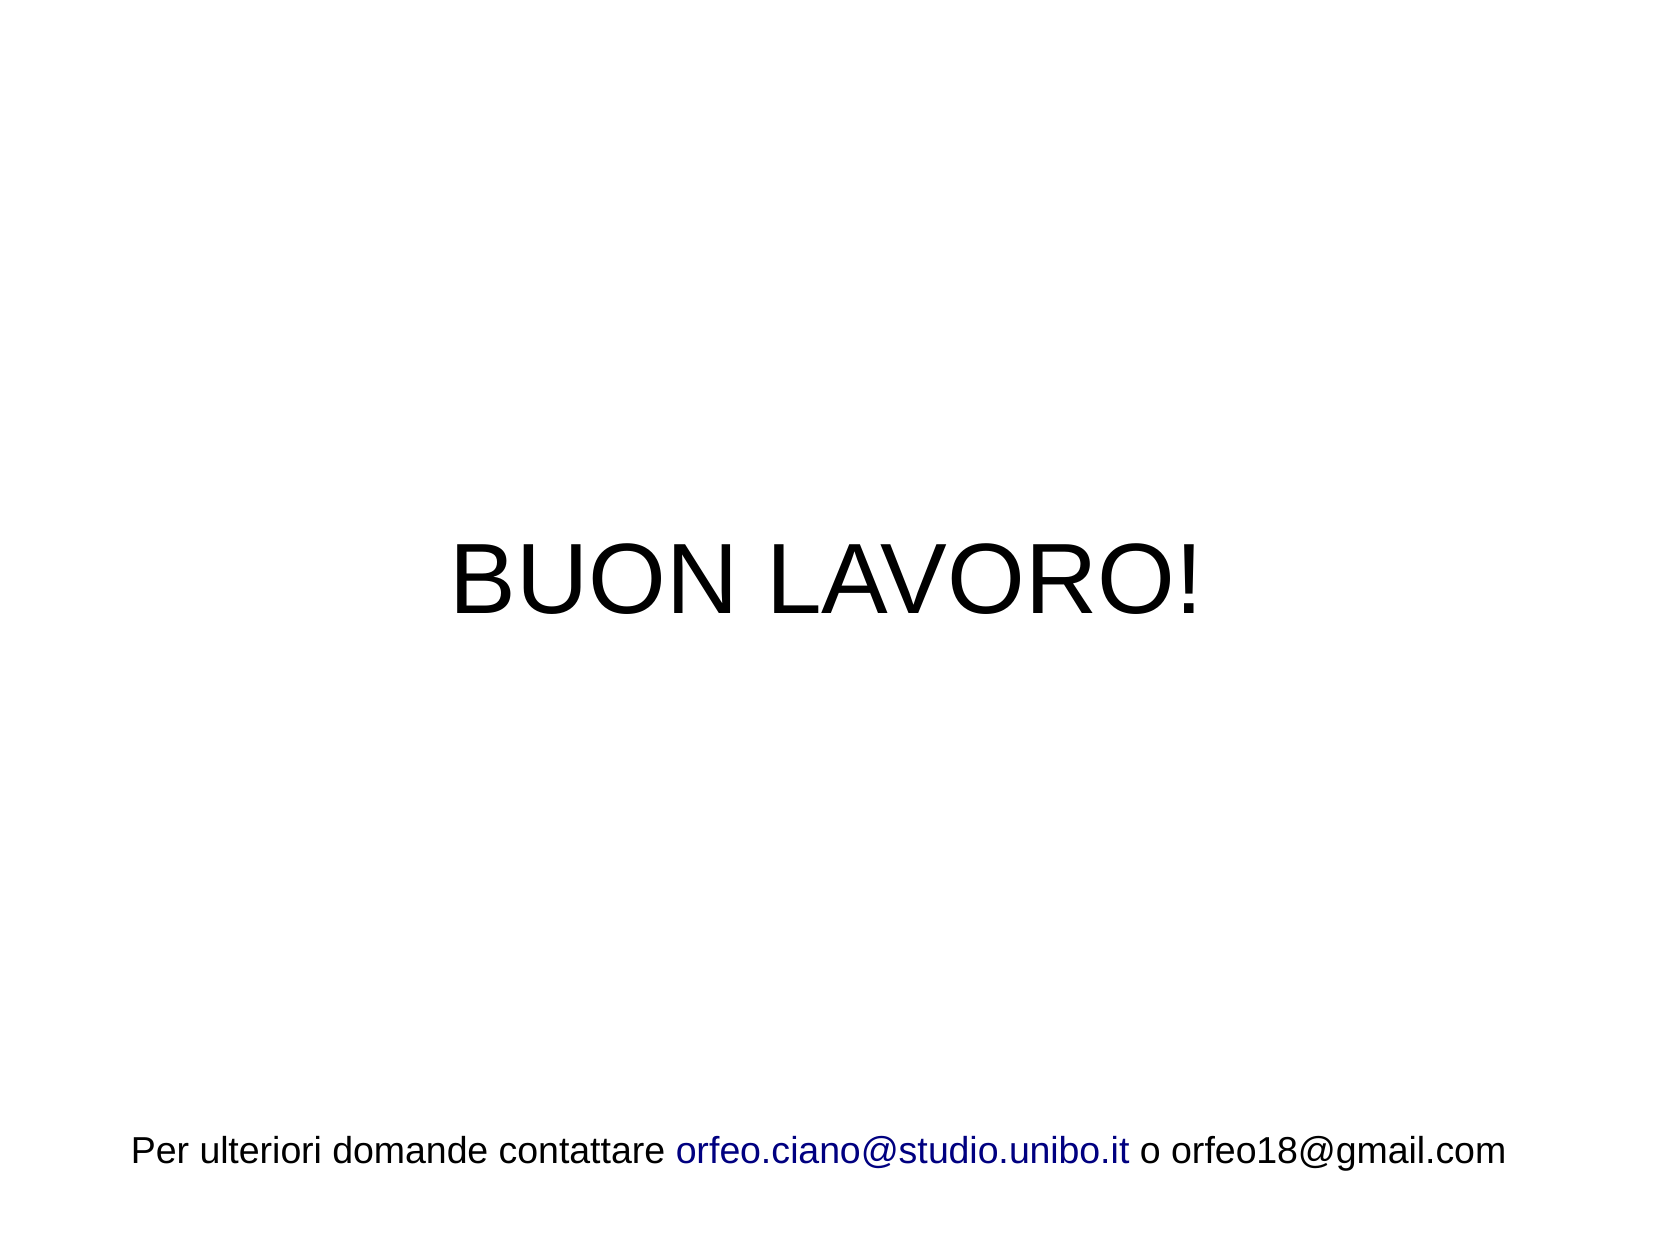

# BUON LAVORO!
Per ulteriori domande contattare orfeo.ciano@studio.unibo.it o orfeo18@gmail.com